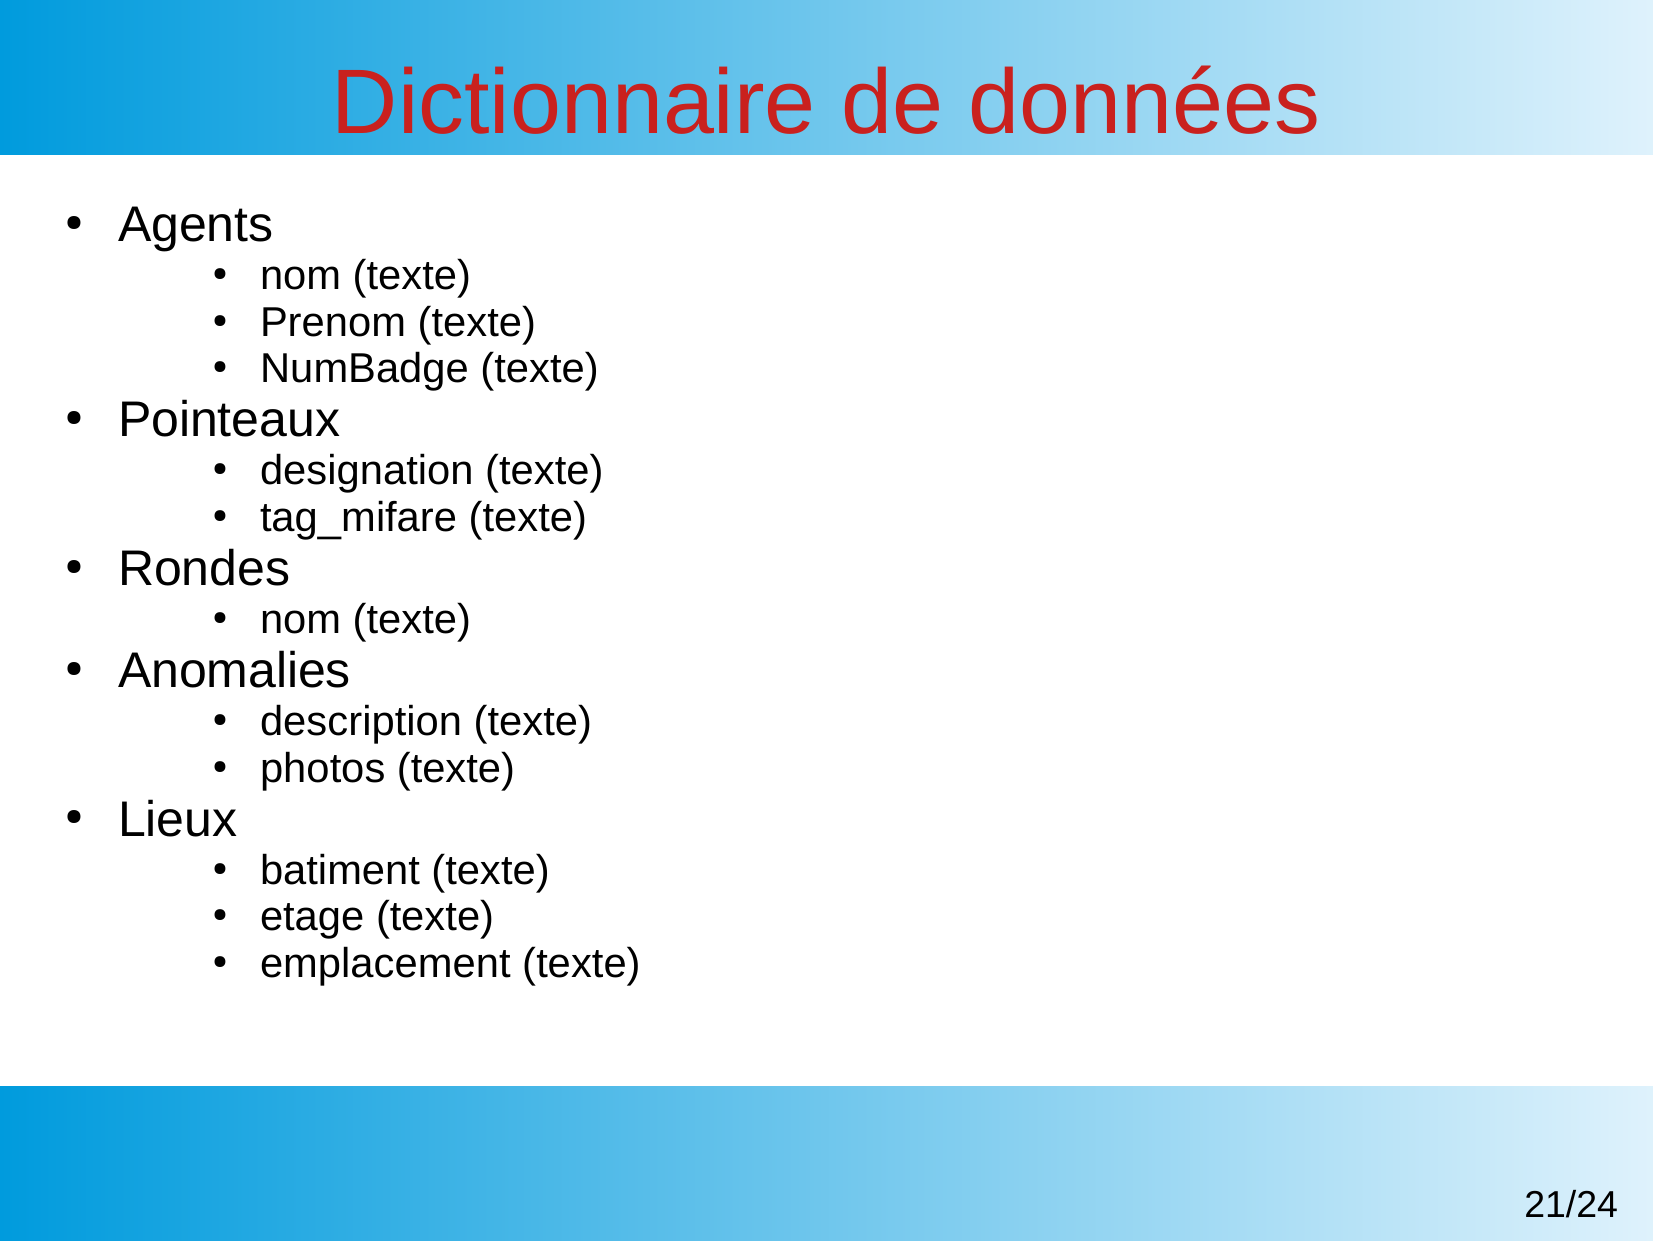

# Dictionnaire de données
Agents
nom (texte)
Prenom (texte)
NumBadge (texte)
Pointeaux
designation (texte)
tag_mifare (texte)
Rondes
nom (texte)
Anomalies
description (texte)
photos (texte)
Lieux
batiment (texte)
etage (texte)
emplacement (texte)